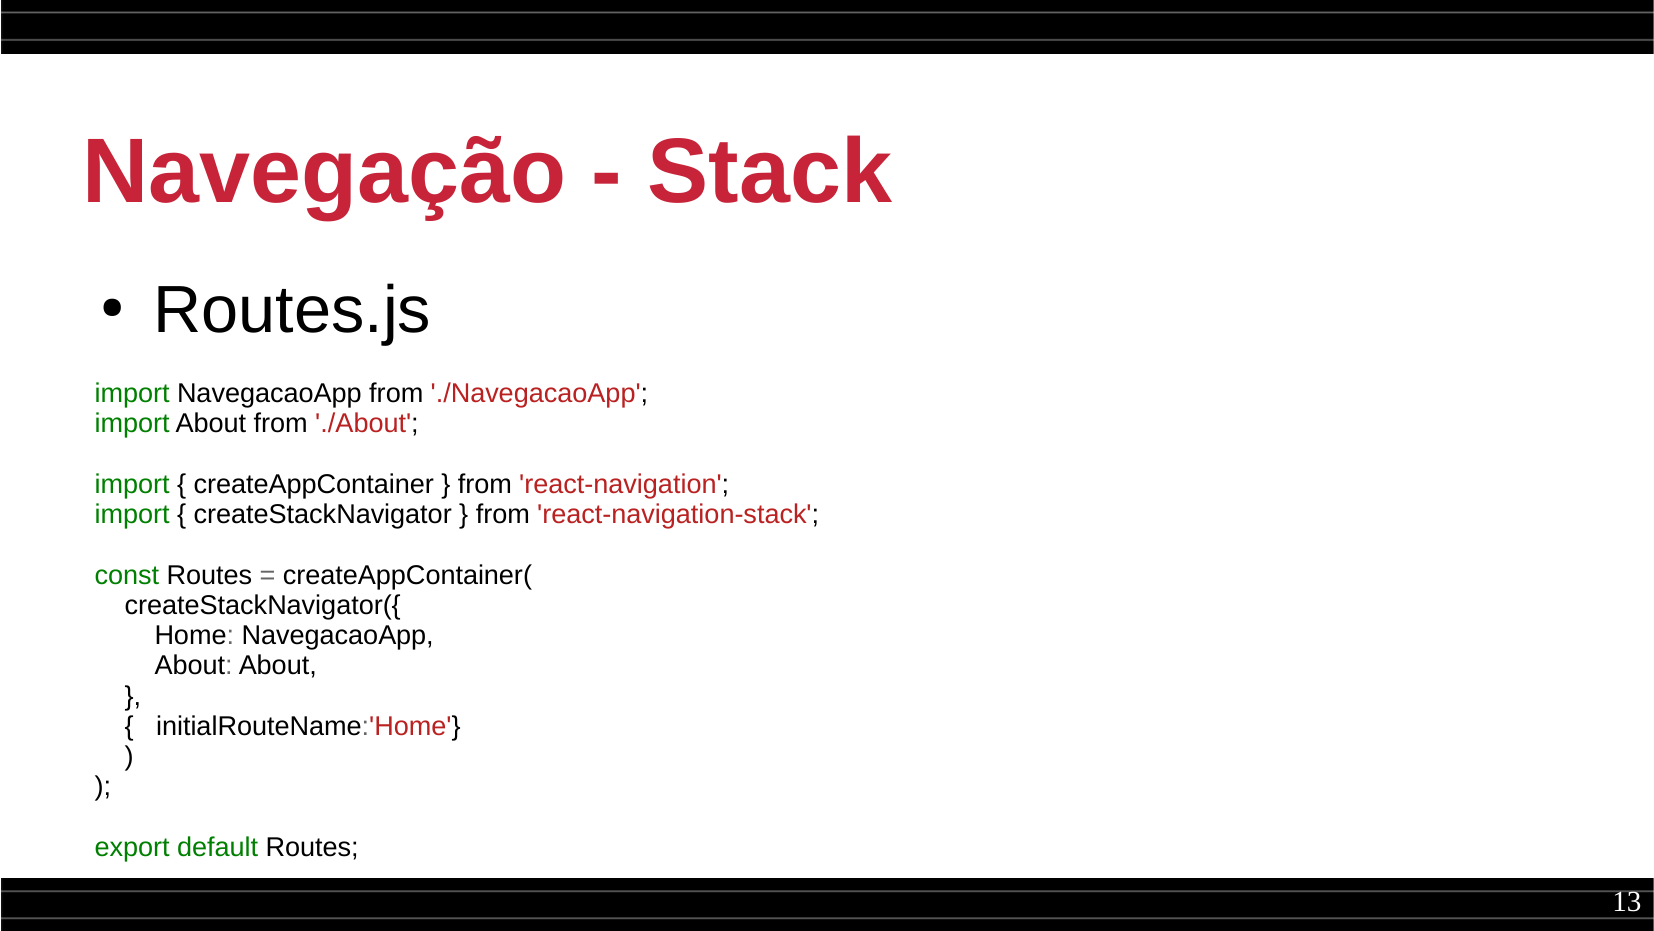

# Navegação - Stack
Routes.js
import NavegacaoApp from './NavegacaoApp';
import About from './About';
import { createAppContainer } from 'react-navigation';
import { createStackNavigator } from 'react-navigation-stack';
const Routes = createAppContainer(
 createStackNavigator({
 Home: NavegacaoApp,
 About: About,
 },
 { initialRouteName:'Home'}
 )
);
export default Routes;